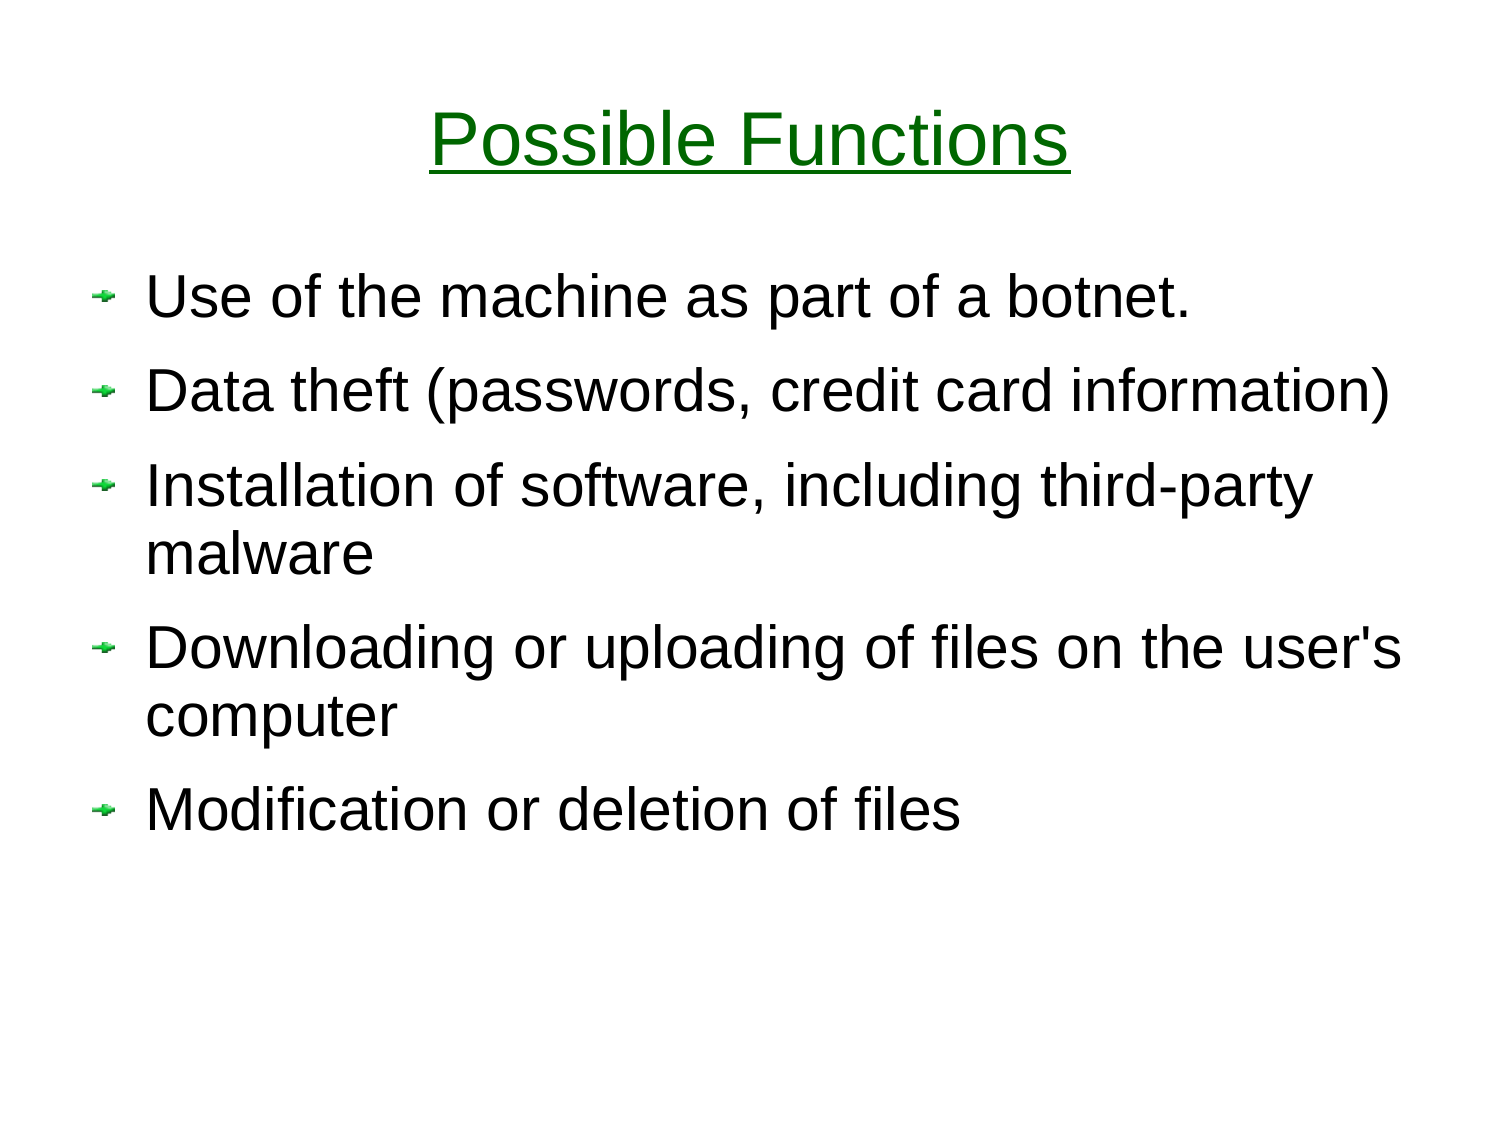

# Possible Functions
Use of the machine as part of a botnet.
Data theft (passwords, credit card information)
Installation of software, including third-party malware
Downloading or uploading of files on the user's computer
Modification or deletion of files